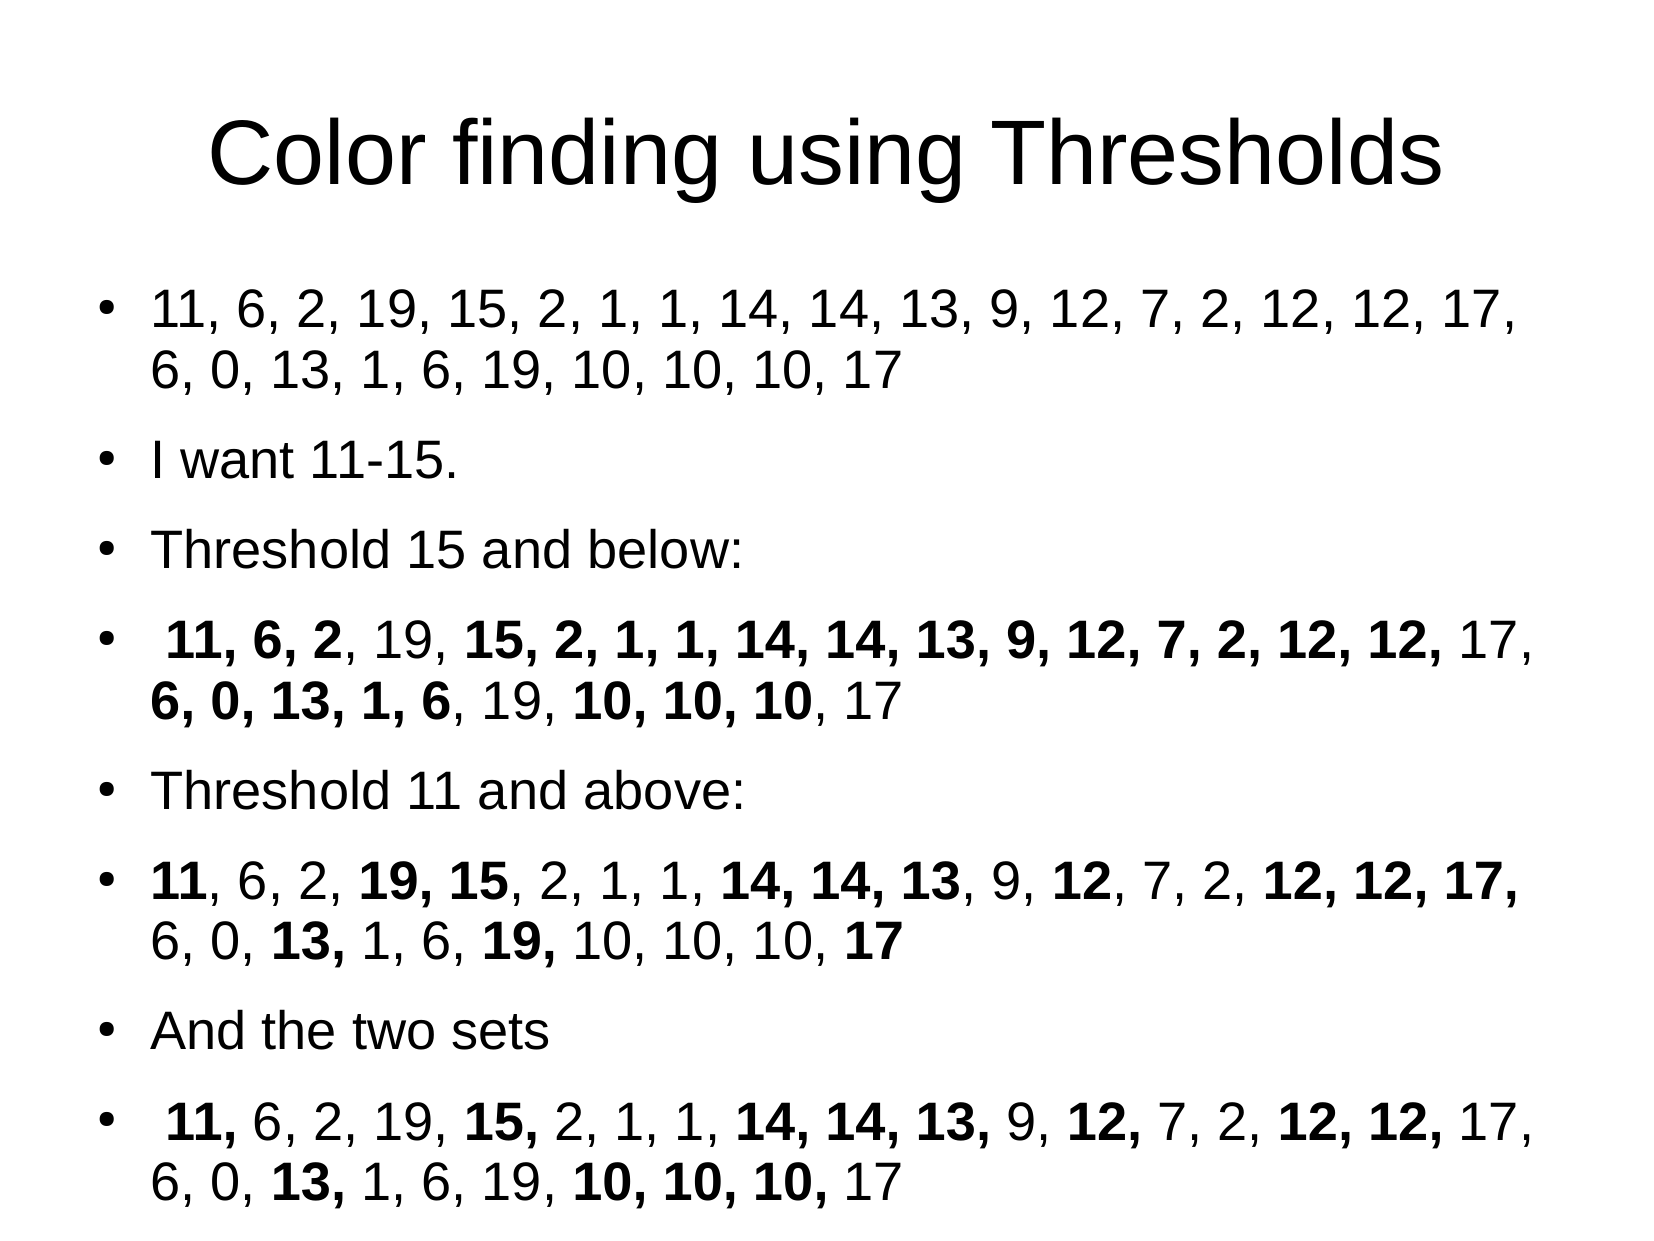

# Color finding using Thresholds
11, 6, 2, 19, 15, 2, 1, 1, 14, 14, 13, 9, 12, 7, 2, 12, 12, 17, 6, 0, 13, 1, 6, 19, 10, 10, 10, 17
I want 11-15.
Threshold 15 and below:
 11, 6, 2, 19, 15, 2, 1, 1, 14, 14, 13, 9, 12, 7, 2, 12, 12, 17, 6, 0, 13, 1, 6, 19, 10, 10, 10, 17
Threshold 11 and above:
11, 6, 2, 19, 15, 2, 1, 1, 14, 14, 13, 9, 12, 7, 2, 12, 12, 17, 6, 0, 13, 1, 6, 19, 10, 10, 10, 17
And the two sets
 11, 6, 2, 19, 15, 2, 1, 1, 14, 14, 13, 9, 12, 7, 2, 12, 12, 17, 6, 0, 13, 1, 6, 19, 10, 10, 10, 17